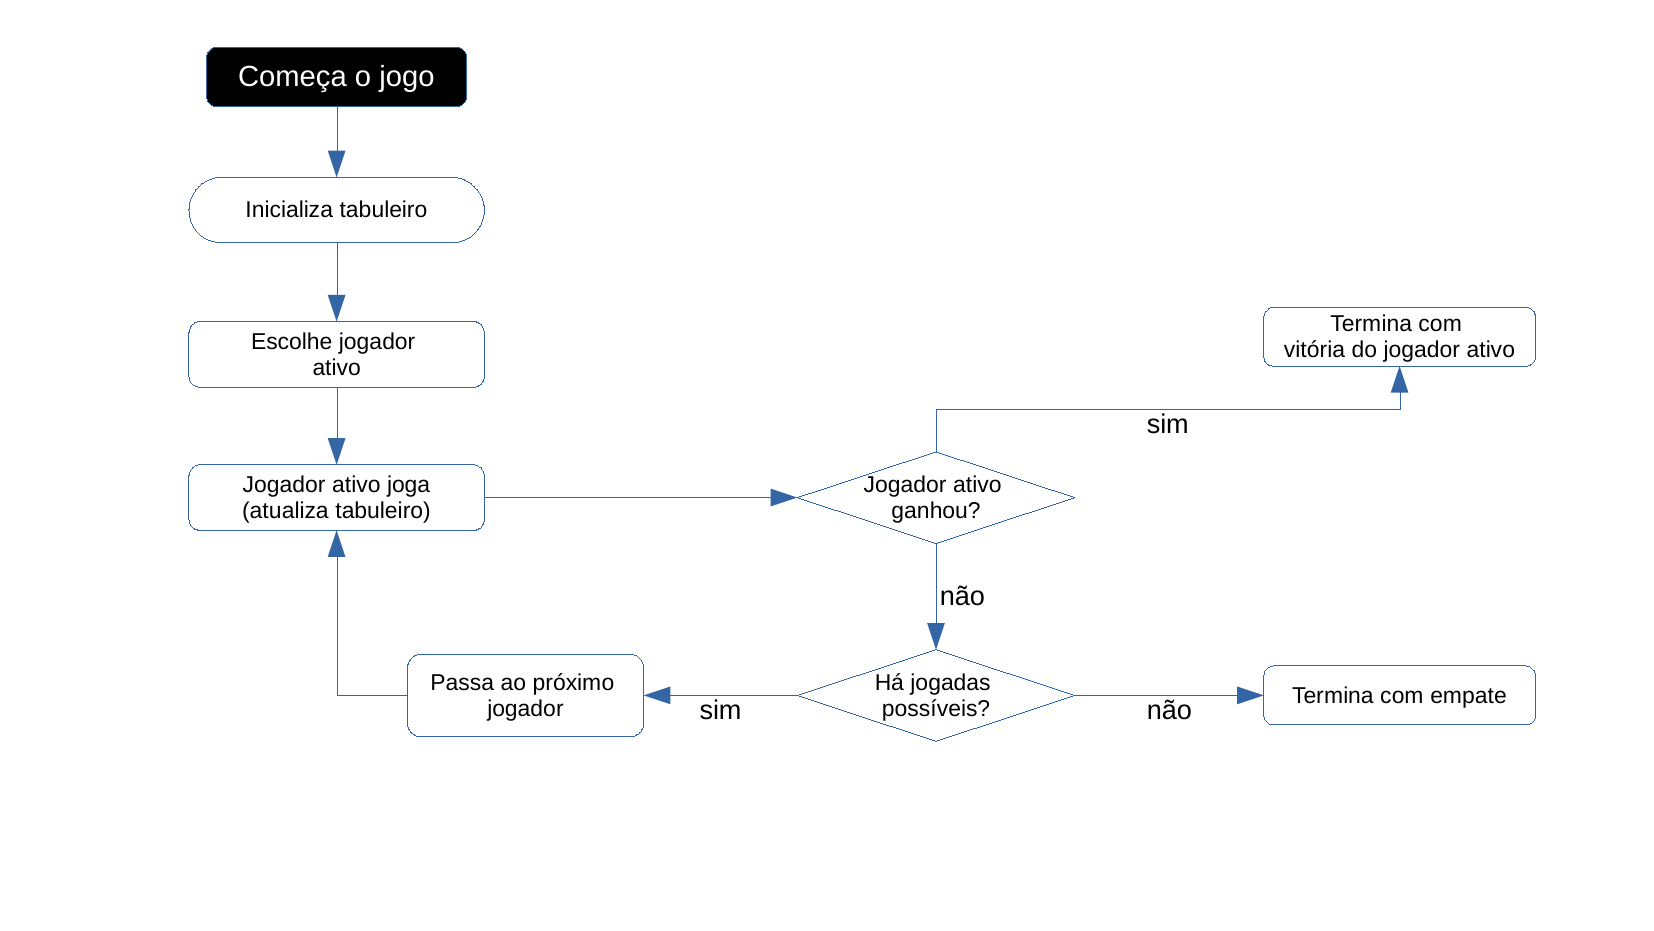

Começa o jogo
Inicializa tabuleiro
Termina com
vitória do jogador ativo
Escolhe jogador
ativo
Jogador ativo
ganhou?
Jogador ativo joga
(atualiza tabuleiro)
Há jogadas
possíveis?
Passa ao próximo
jogador
Termina com empate